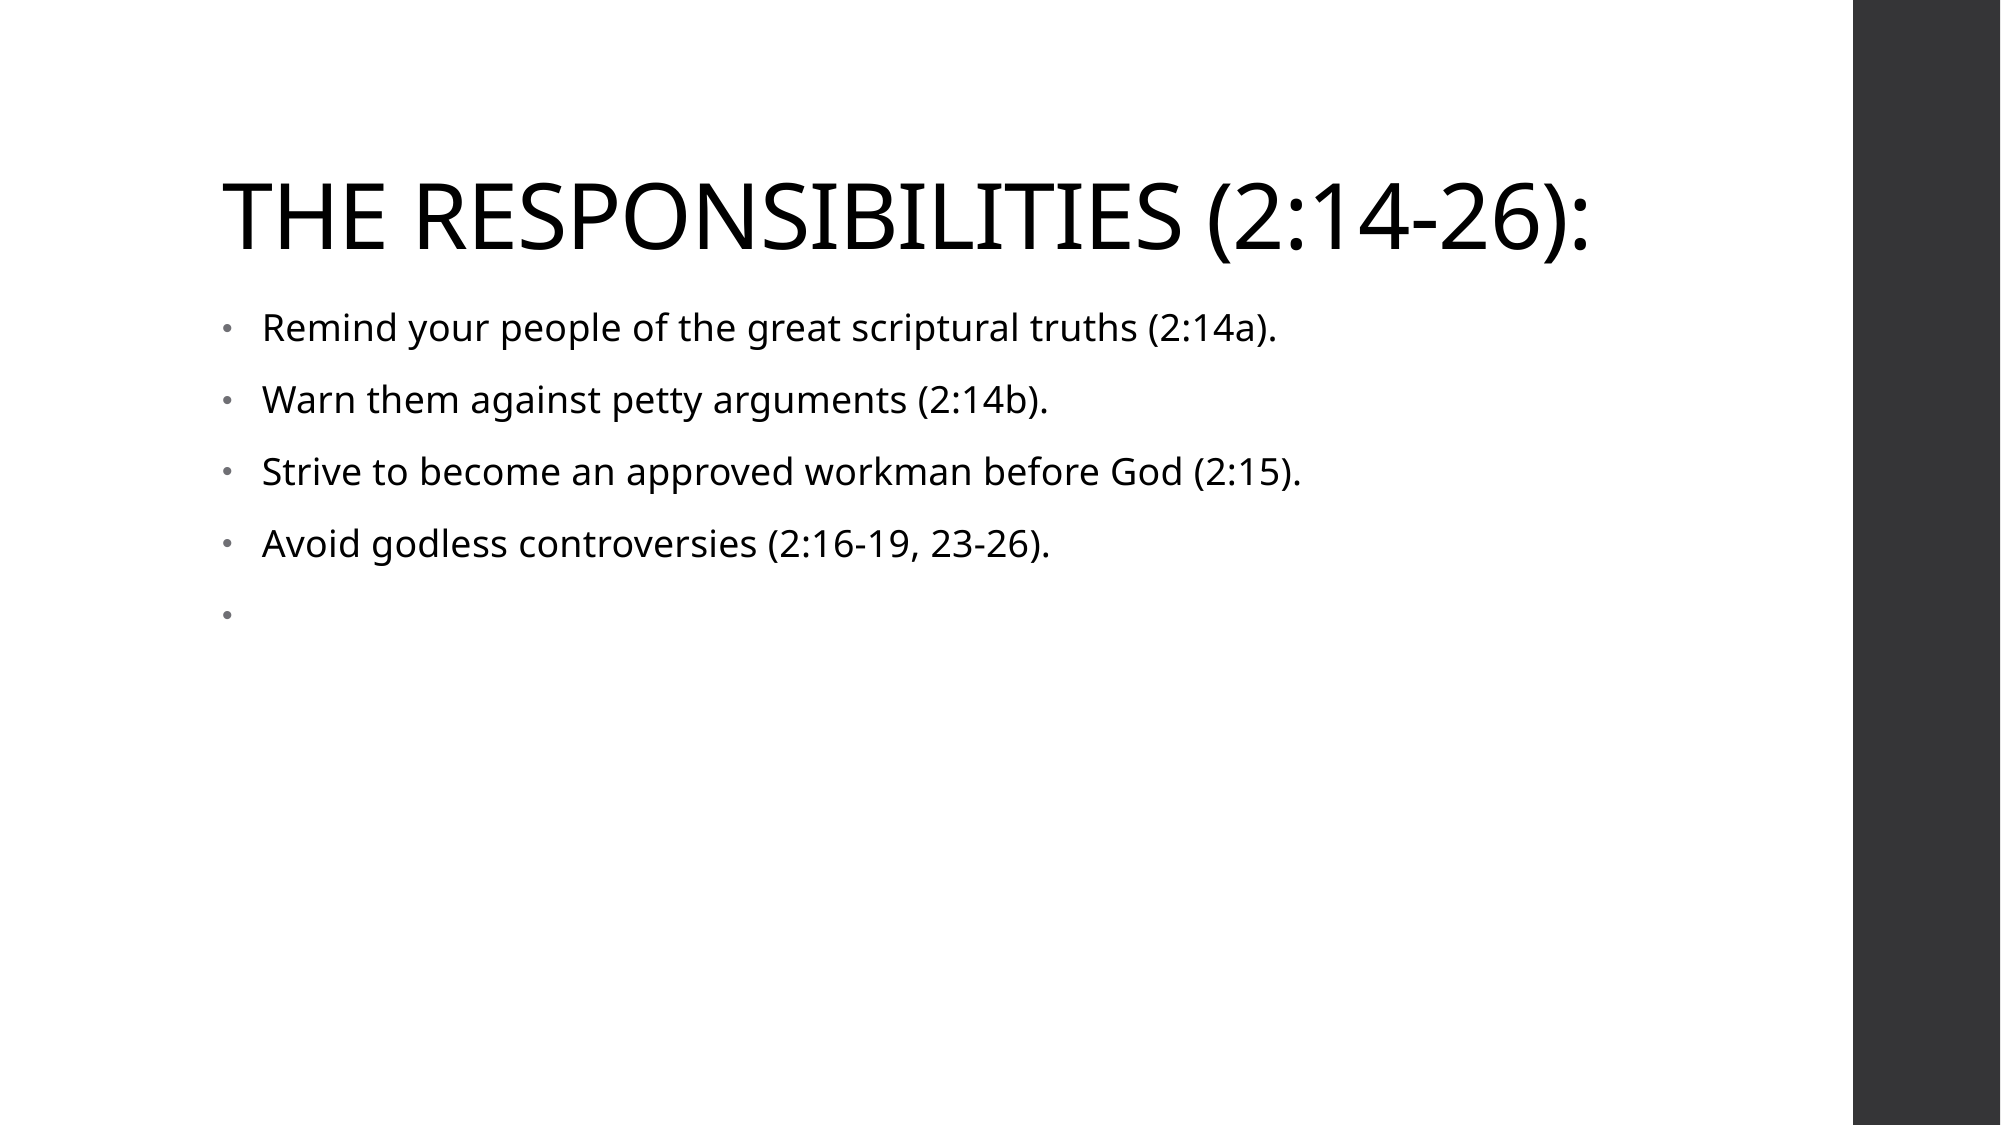

# THE RESPONSIBILITIES (2:14-26):
 Remind your people of the great scriptural truths (2:14a).
 Warn them against petty arguments (2:14b).
 Strive to become an approved workman before God (2:15).
 Avoid godless controversies (2:16-19, 23-26).